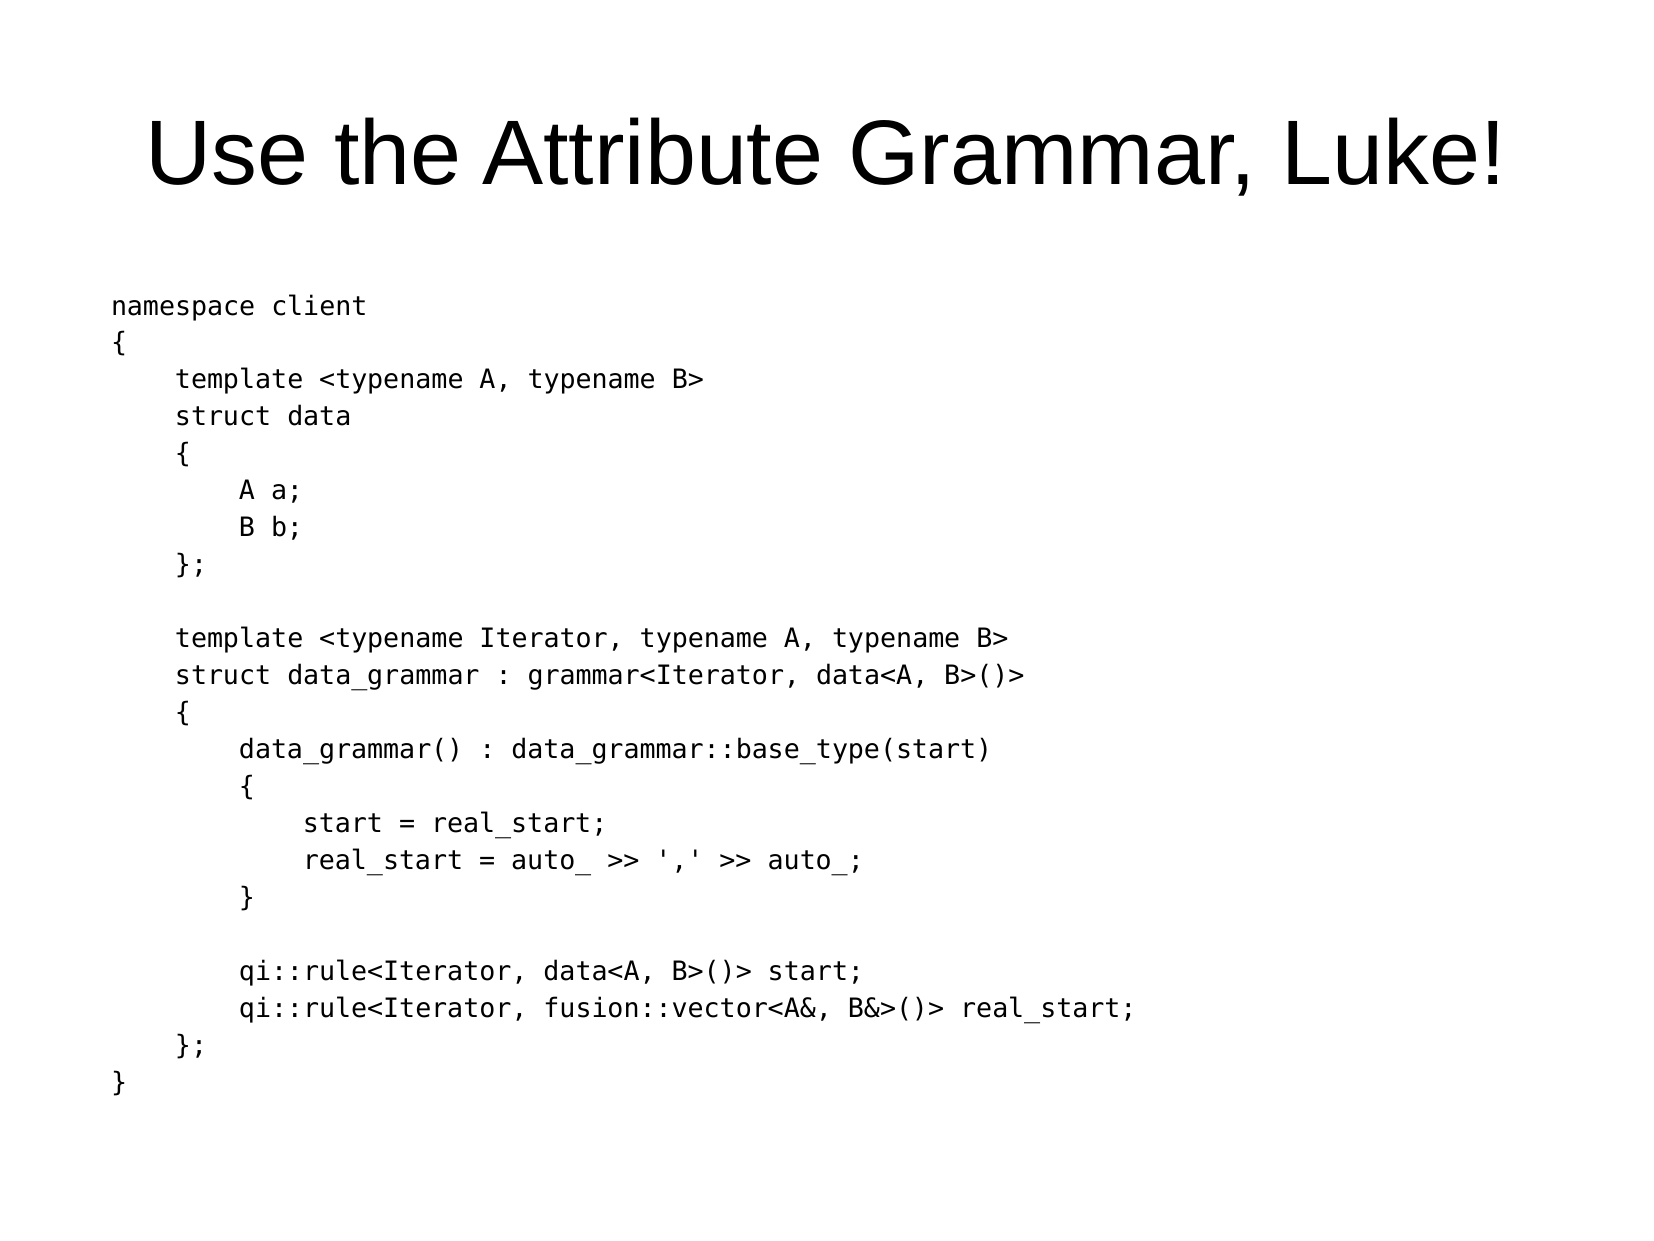

# Use the Attribute Grammar, Luke!
namespace client
{
 template <typename A, typename B>
 struct data
 {
 A a;
 B b;
 };
 template <typename Iterator, typename A, typename B>
 struct data_grammar : grammar<Iterator, data<A, B>()>
 {
 data_grammar() : data_grammar::base_type(start)
 {
 start = real_start;
 real_start = auto_ >> ',' >> auto_;
 }
 qi::rule<Iterator, data<A, B>()> start;
 qi::rule<Iterator, fusion::vector<A&, B&>()> real_start;
 };
}